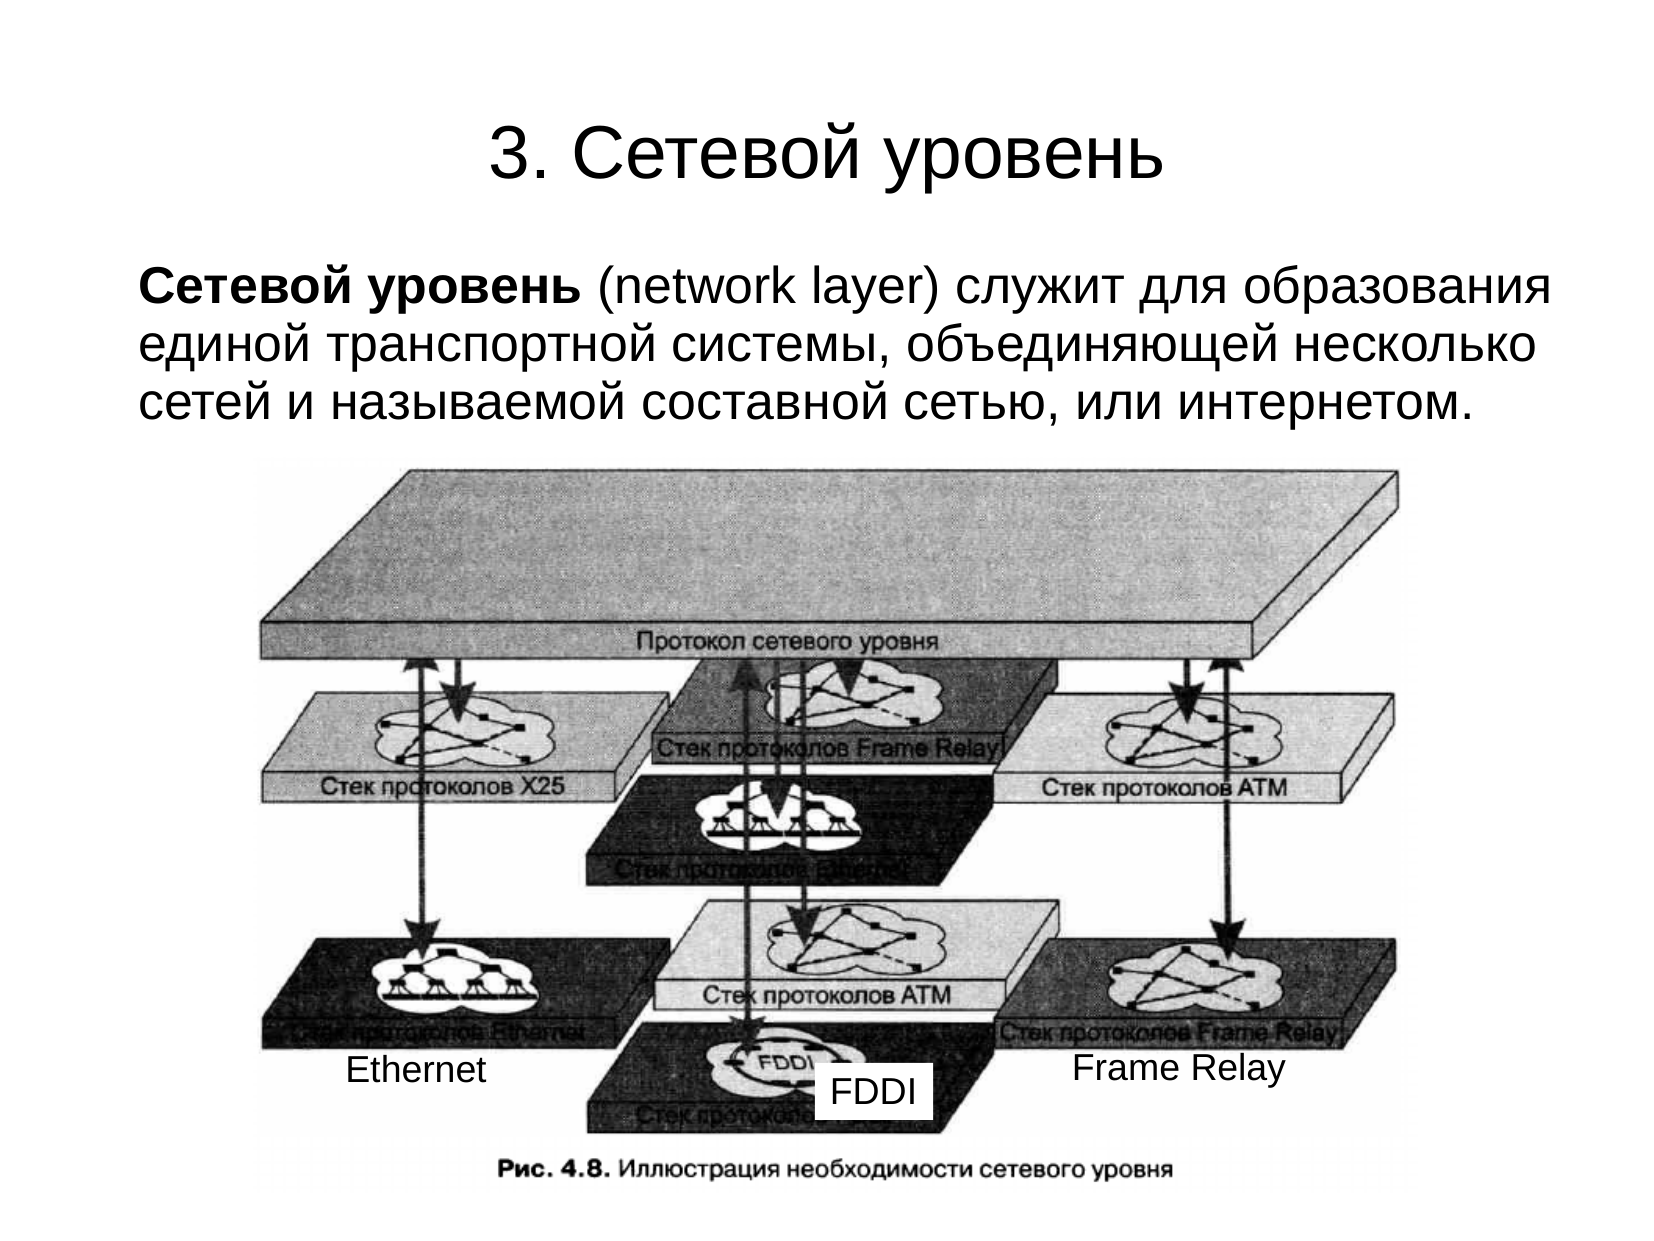

# 3. Сетевой уровень
Сетевой уровень (network layer) служит для образования единой транспортной системы, объединяющей несколько сетей и называемой составной сетью, или интернетом.
Frame Relay
Ethernet
FDDI